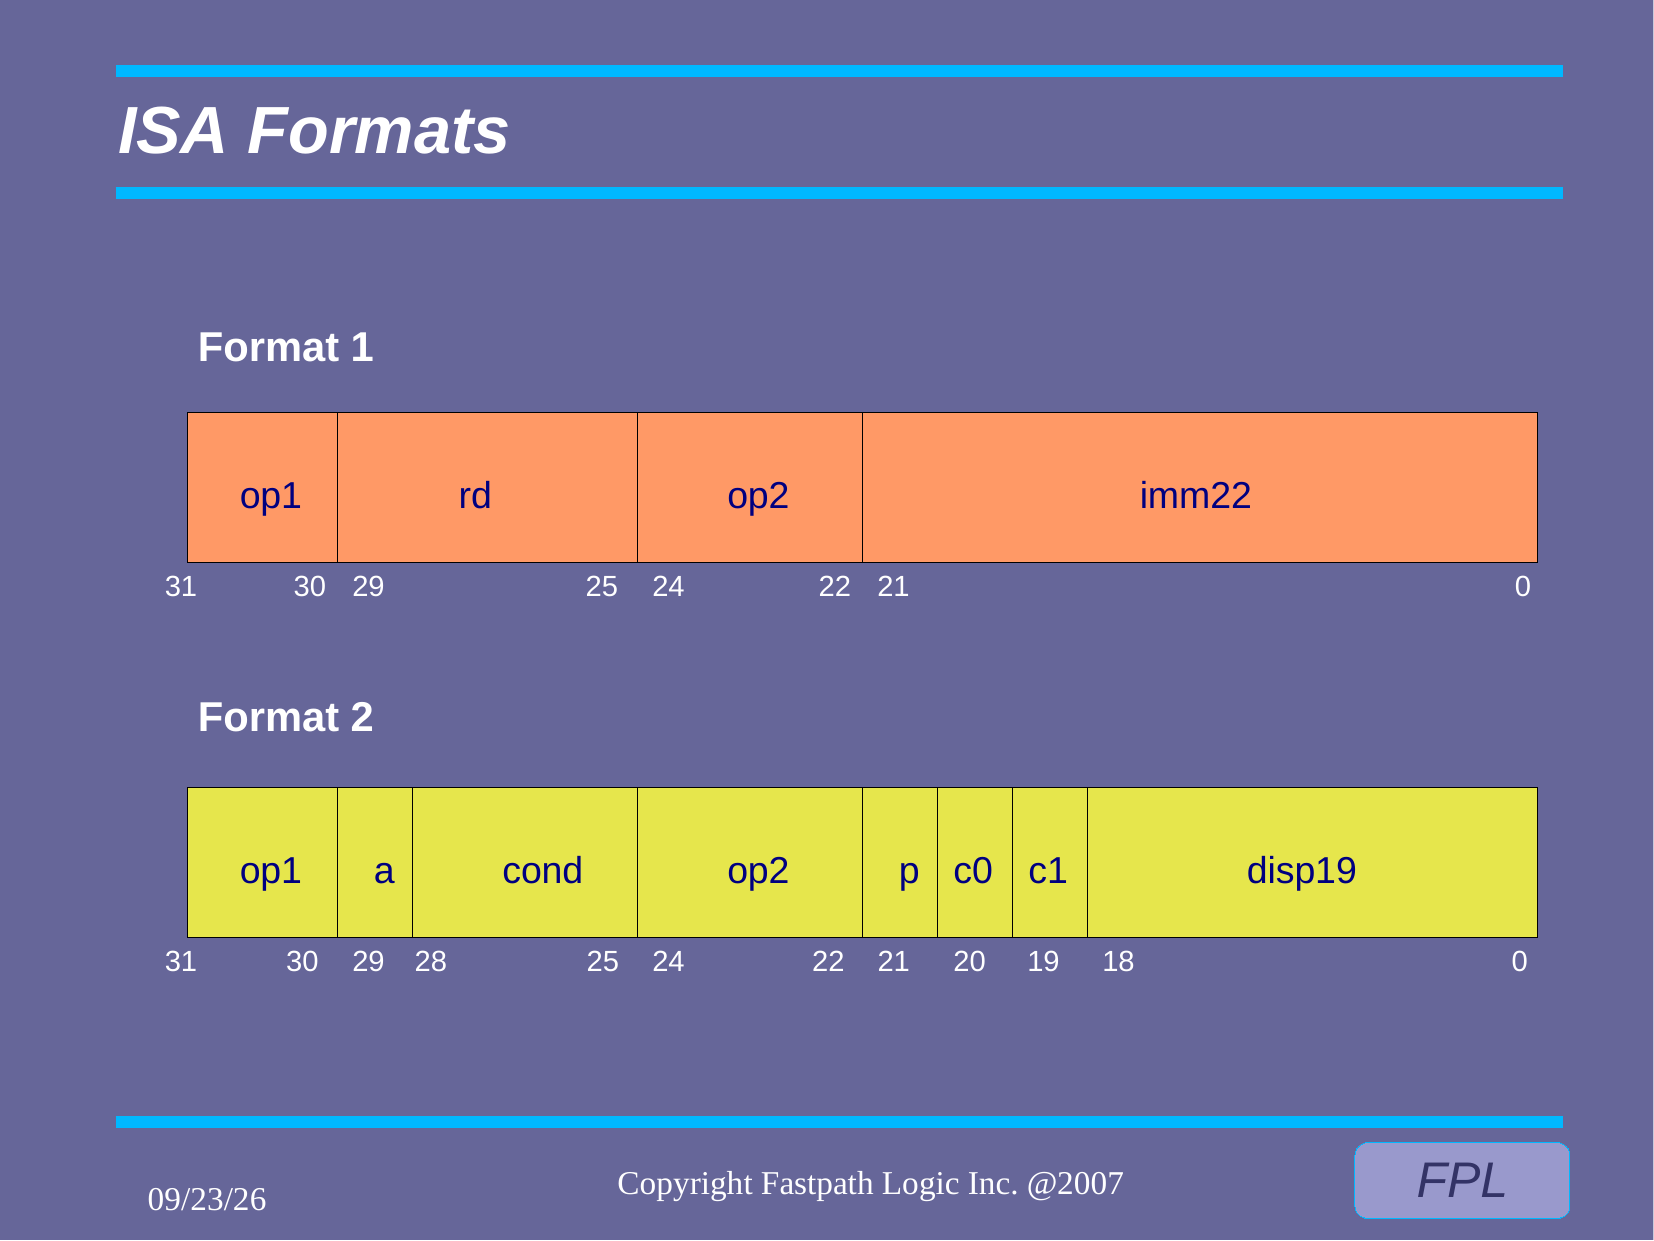

# ISA Formats
Format 1
op1
 rd
op2
imm22
31
 30
29
25
24
 22
21
0
Format 2
op1
a
cond
op2
p
c0
c1
disp19
31
30
29
 28
 25
24
22
21
20
19
18
0
Copyright Fastpath Logic Inc. @2007